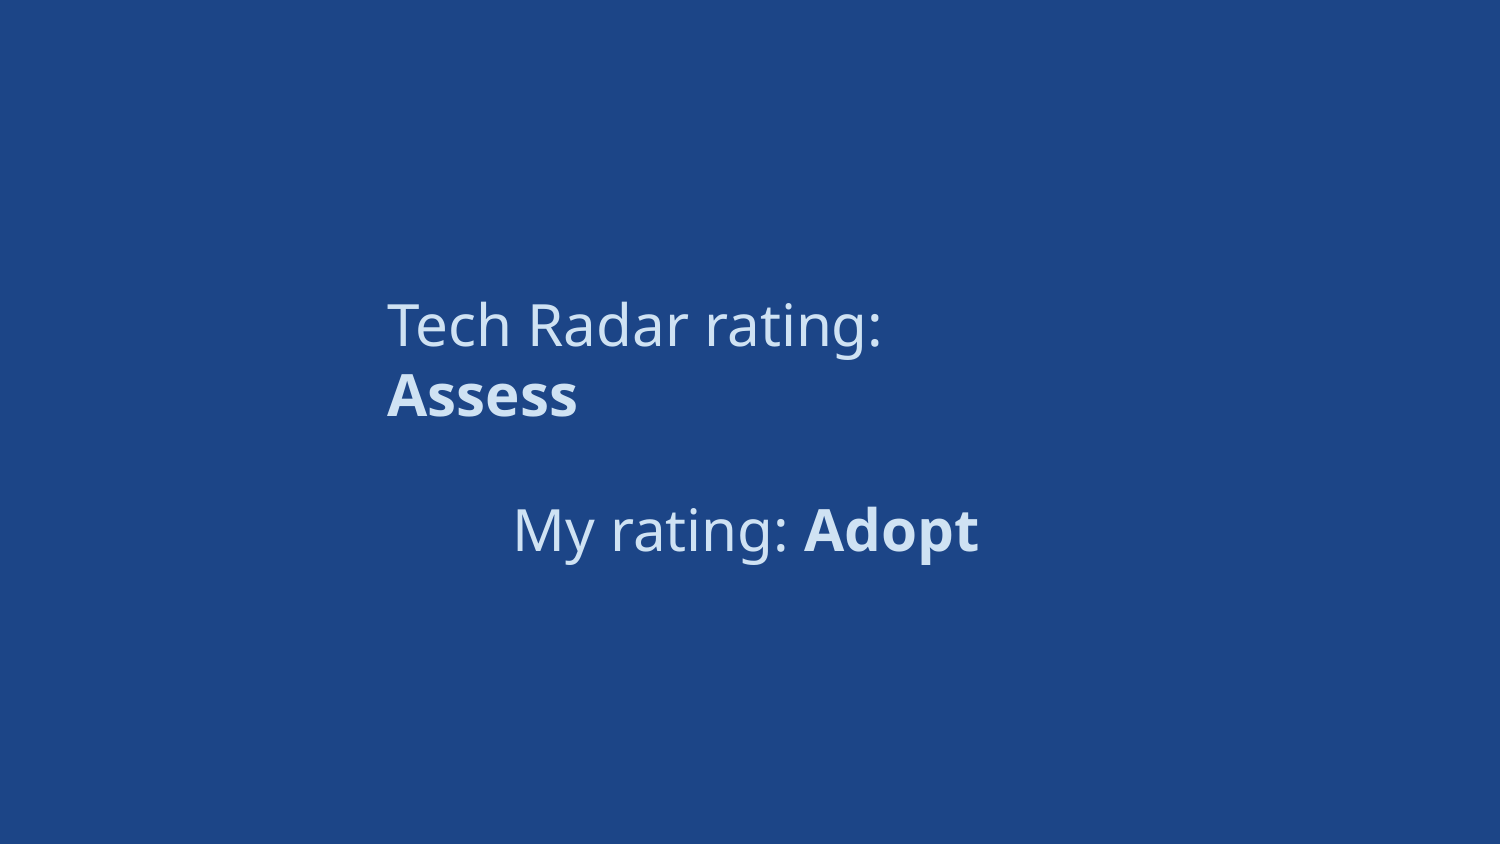

Tech Radar rating: Assess
My rating: Adopt